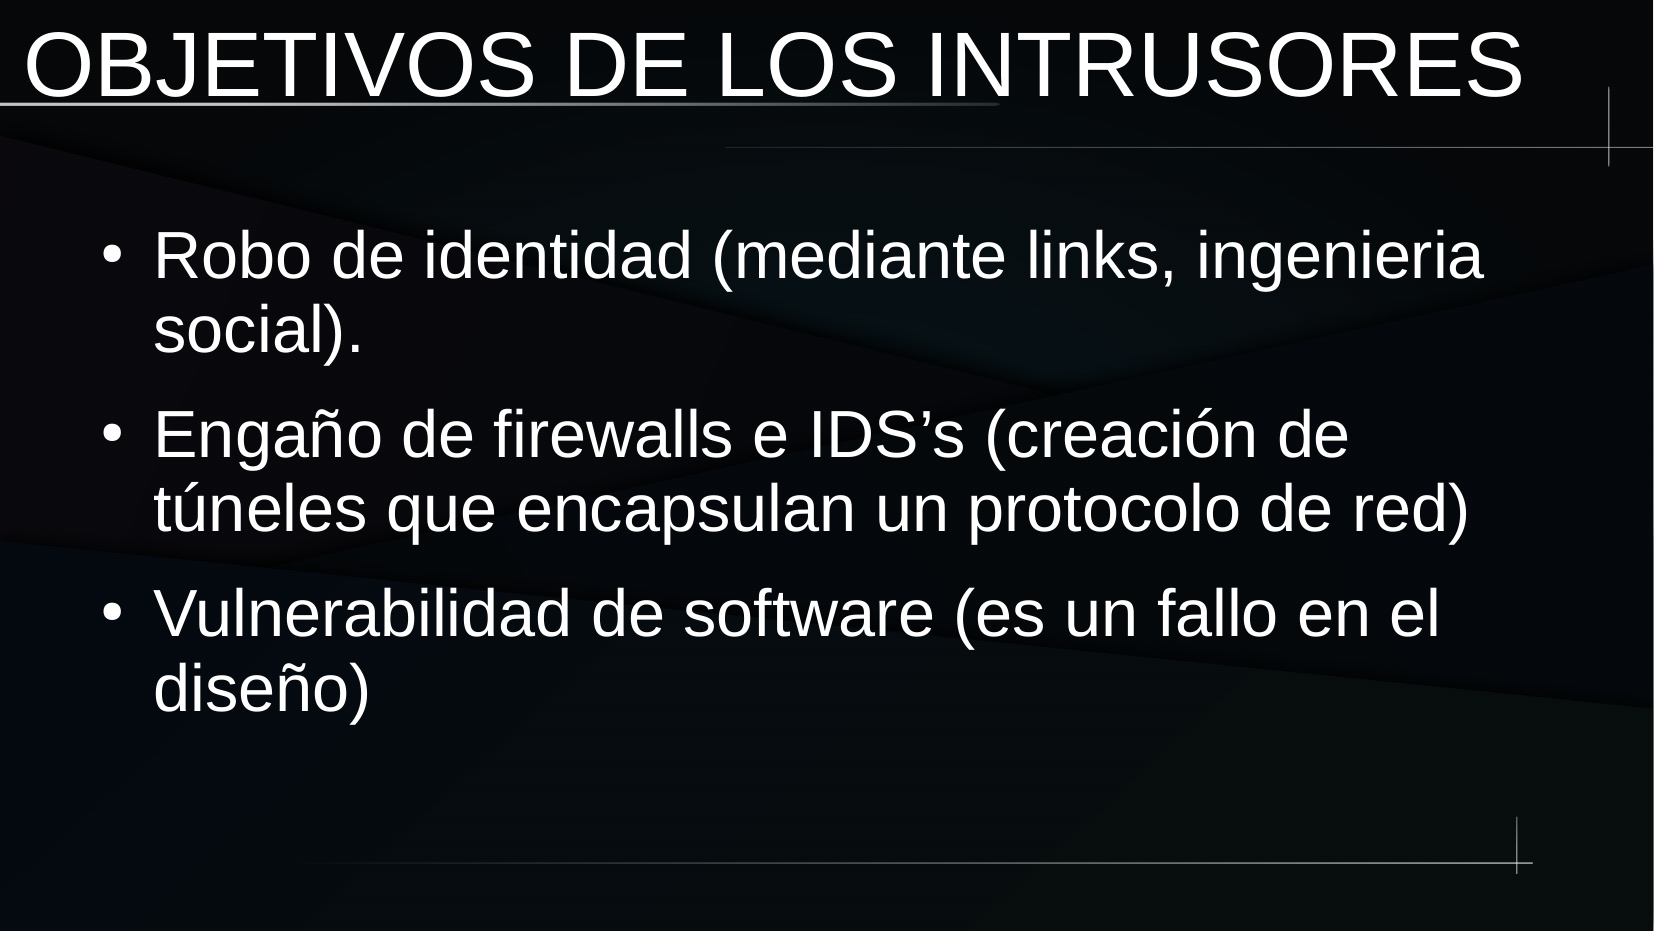

# OBJETIVOS DE LOS INTRUSORES
Robo de identidad (mediante links, ingenieria social).
Engaño de firewalls e IDS’s (creación de túneles que encapsulan un protocolo de red)
Vulnerabilidad de software (es un fallo en el diseño)